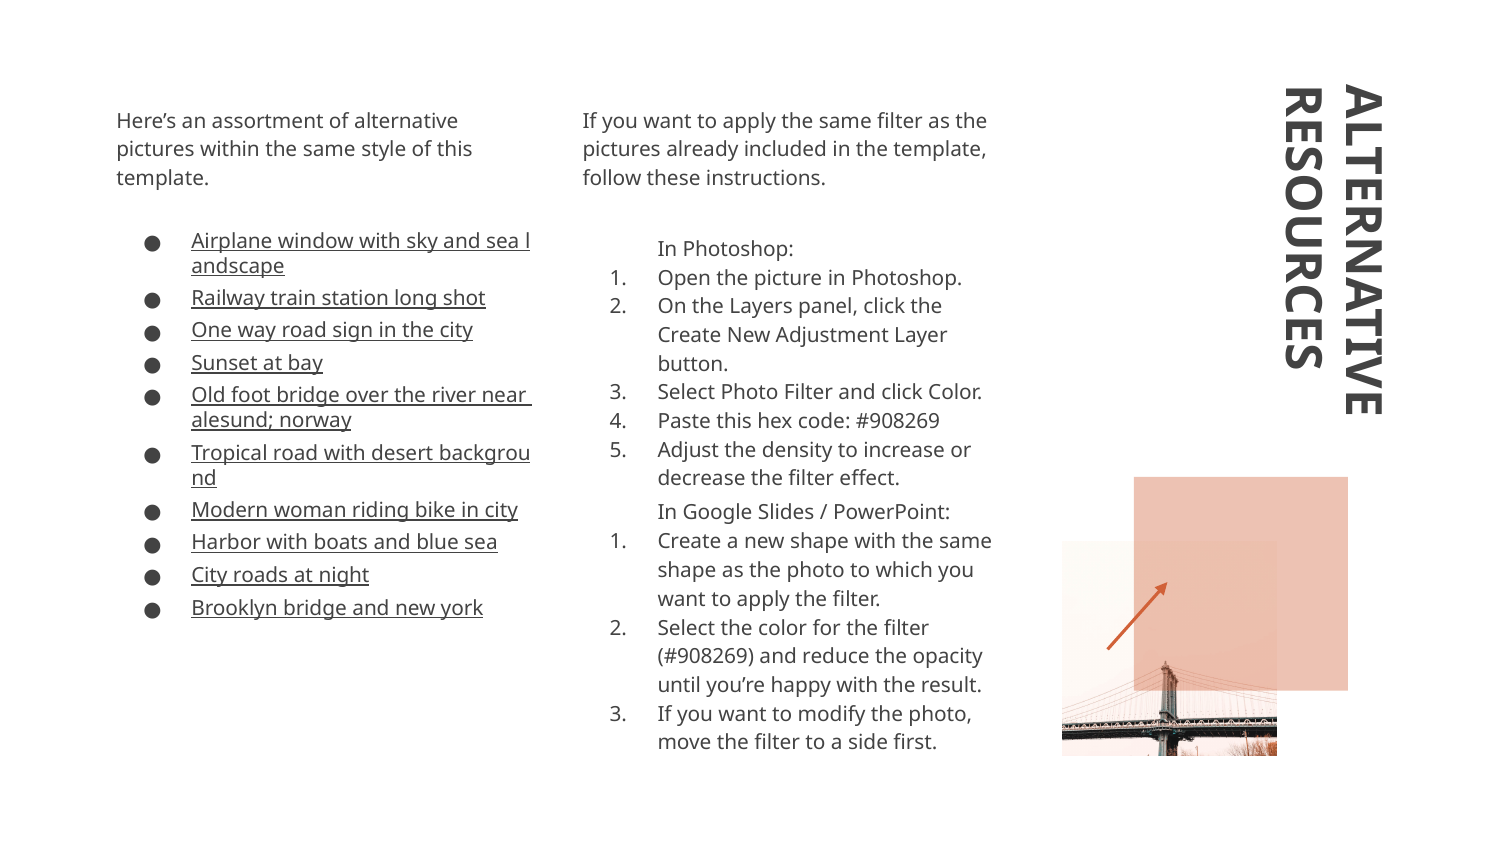

Here’s an assortment of alternative pictures within the same style of this template.
Airplane window with sky and sea landscape
Railway train station long shot
One way road sign in the city
Sunset at bay
Old foot bridge over the river near alesund; norway
Tropical road with desert background
Modern woman riding bike in city
Harbor with boats and blue sea
City roads at night
Brooklyn bridge and new york
If you want to apply the same filter as the pictures already included in the template, follow these instructions.
In Photoshop:
Open the picture in Photoshop.
On the Layers panel, click the Create New Adjustment Layer button.
Select Photo Filter and click Color.
Paste this hex code: #908269
Adjust the density to increase or decrease the filter effect.
# ALTERNATIVE RESOURCES
In Google Slides / PowerPoint:
Create a new shape with the same shape as the photo to which you want to apply the filter.
Select the color for the filter (#908269) and reduce the opacity until you’re happy with the result.
If you want to modify the photo, move the filter to a side first.